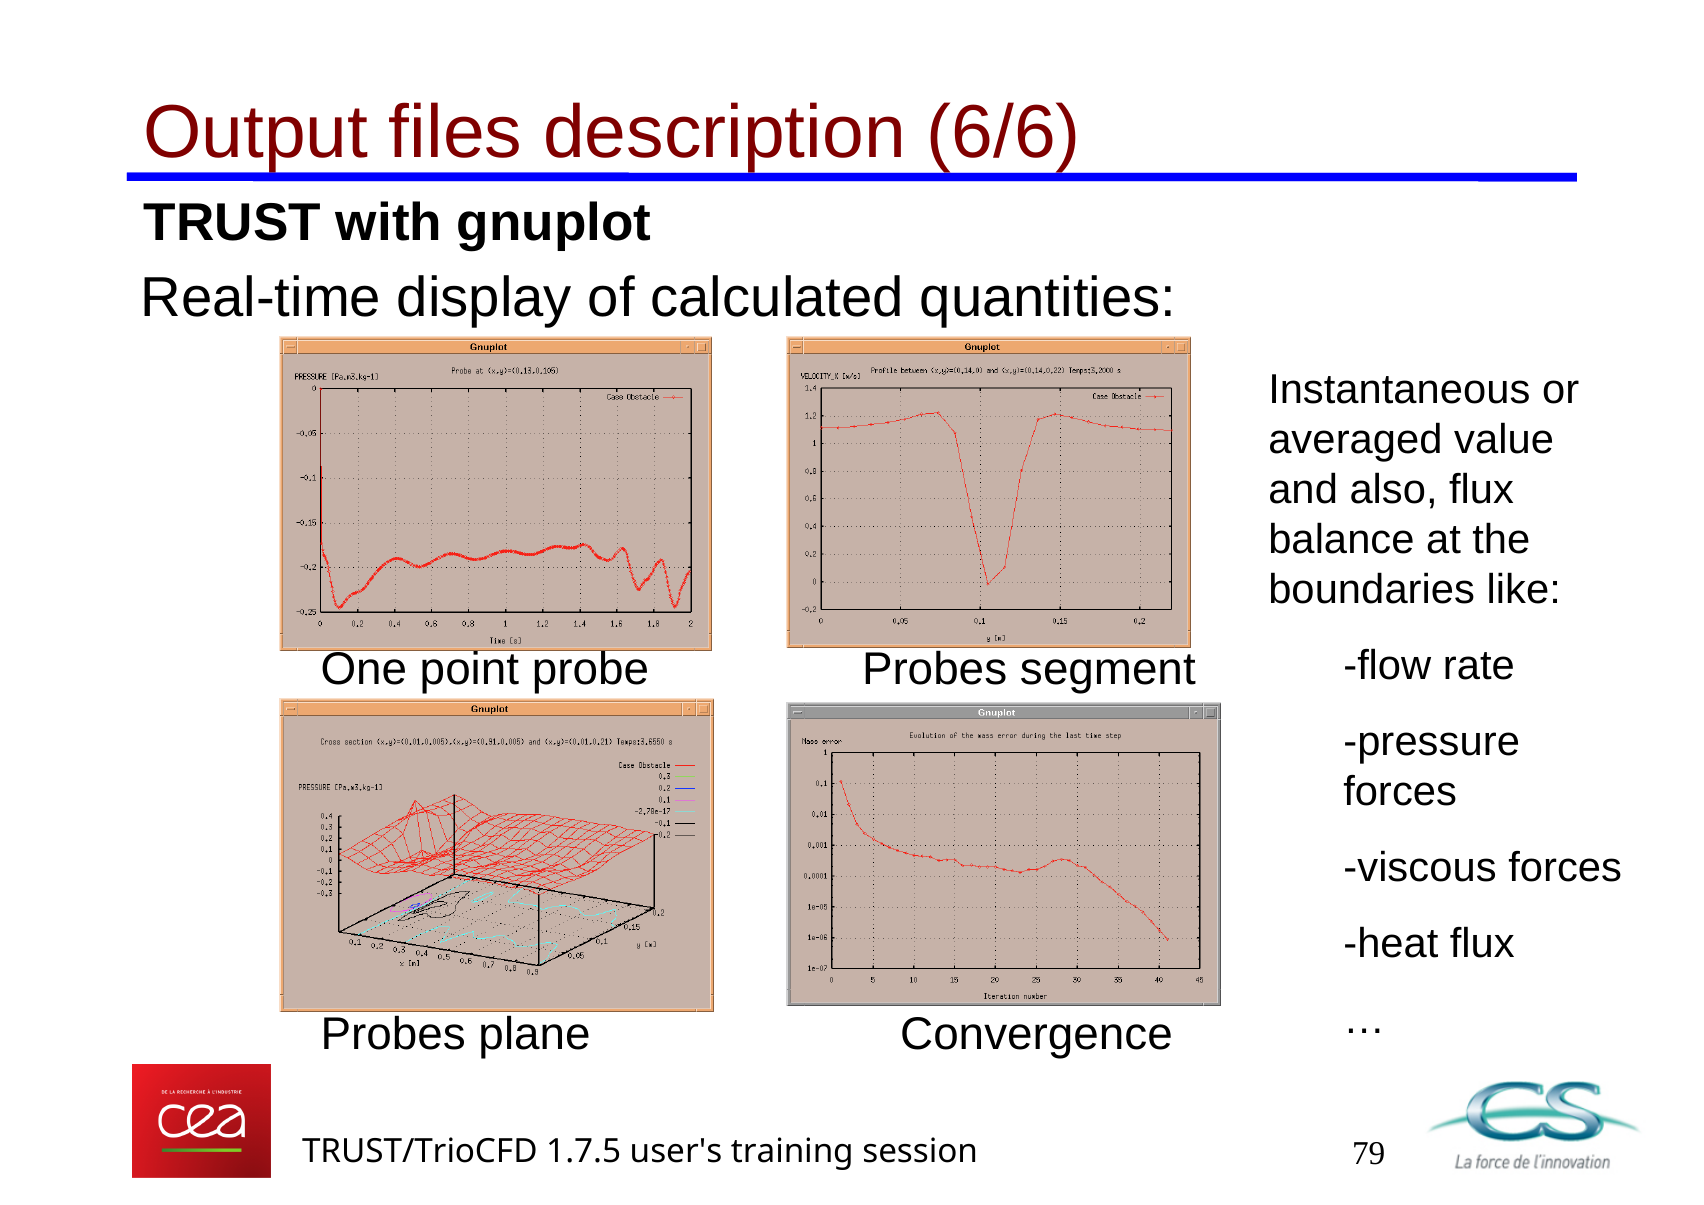

# Output files description (6/6)
TRUST with gnuplot
Real-time display of calculated quantities:
		One point probe 		Probes segment
		Probes plane	 	 Convergence
Instantaneous or averaged value and also, flux balance at the boundaries like:
-flow rate
-pressure forces
-viscous forces
-heat flux
…
TRUST/TrioCFD 1.7.5 user's training session
79